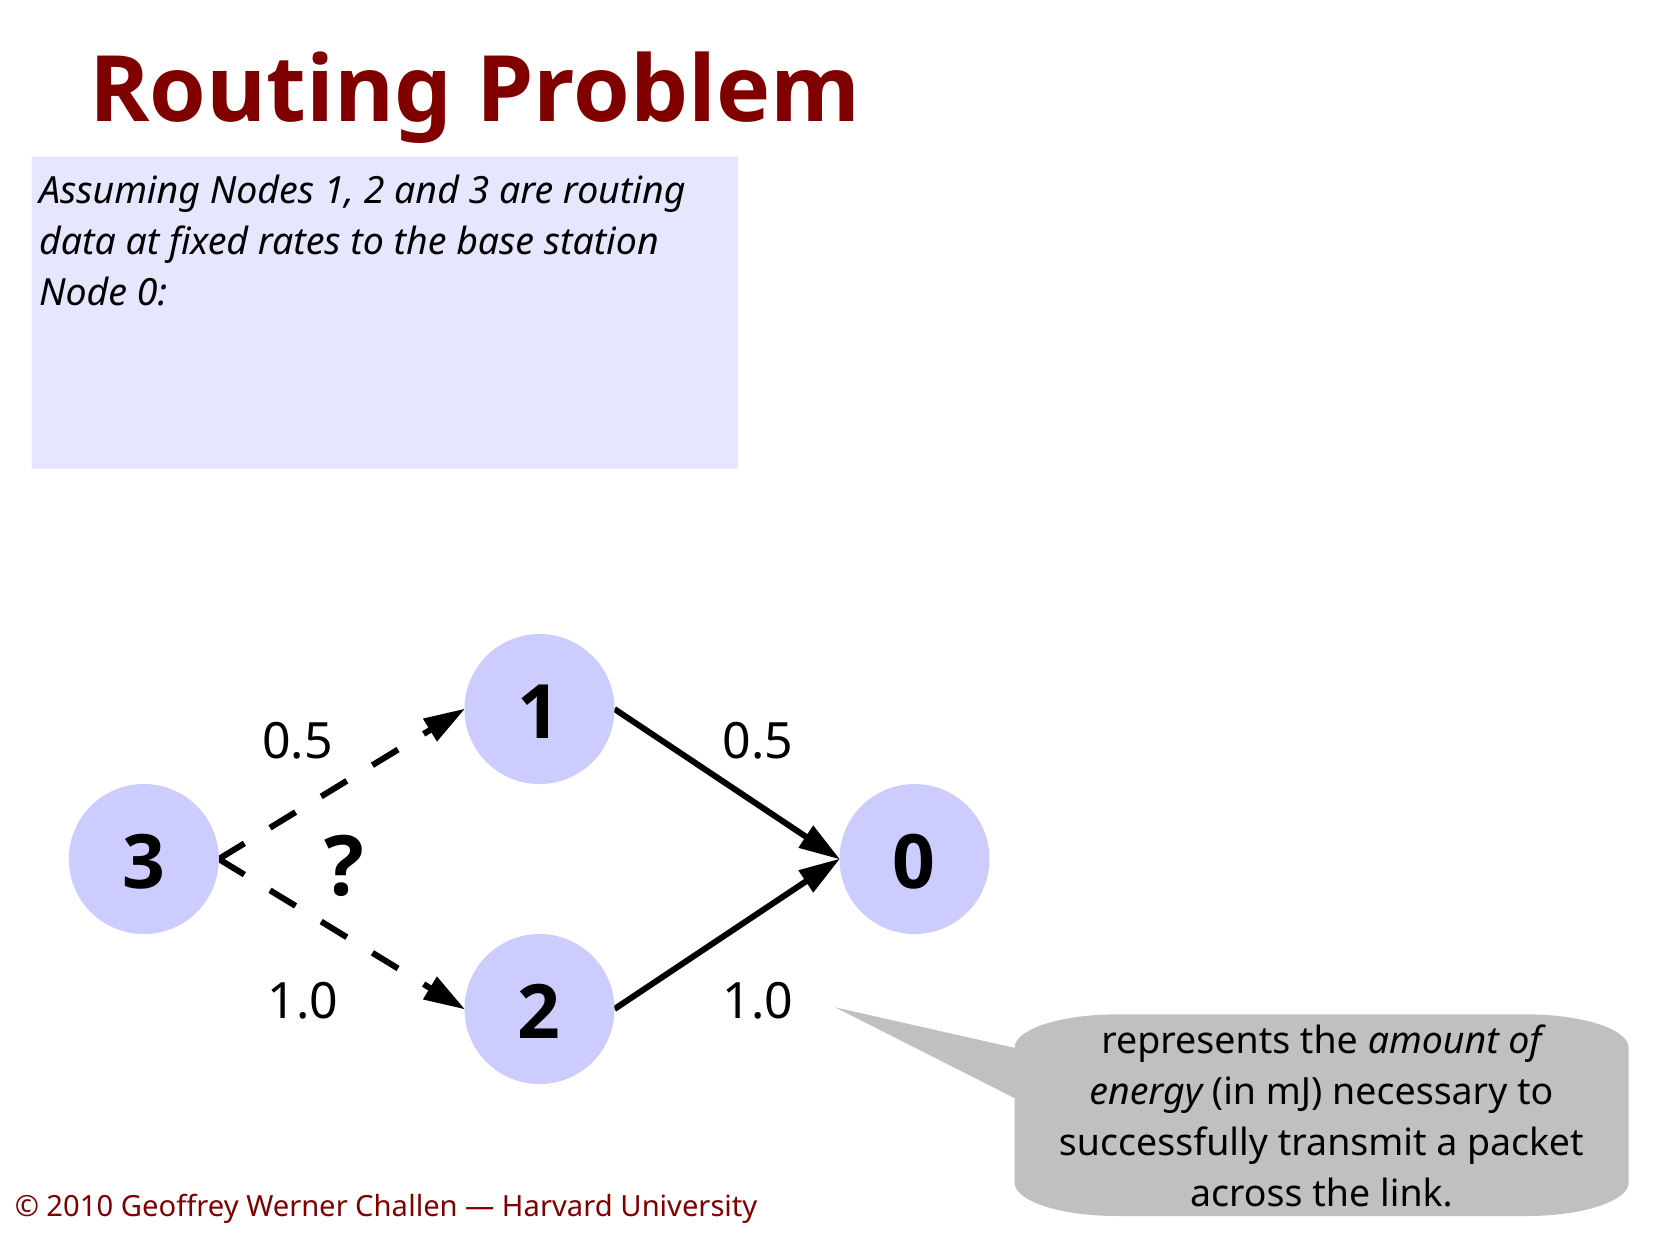

# Routing Problem
Assuming Nodes 1, 2 and 3 are routing data at fixed rates to the base station Node 0:
1
0.5
0.5
3
0
2
1.0
1.0
?
represents the amount of energy (in mJ) necessary to successfully transmit a packet across the link.